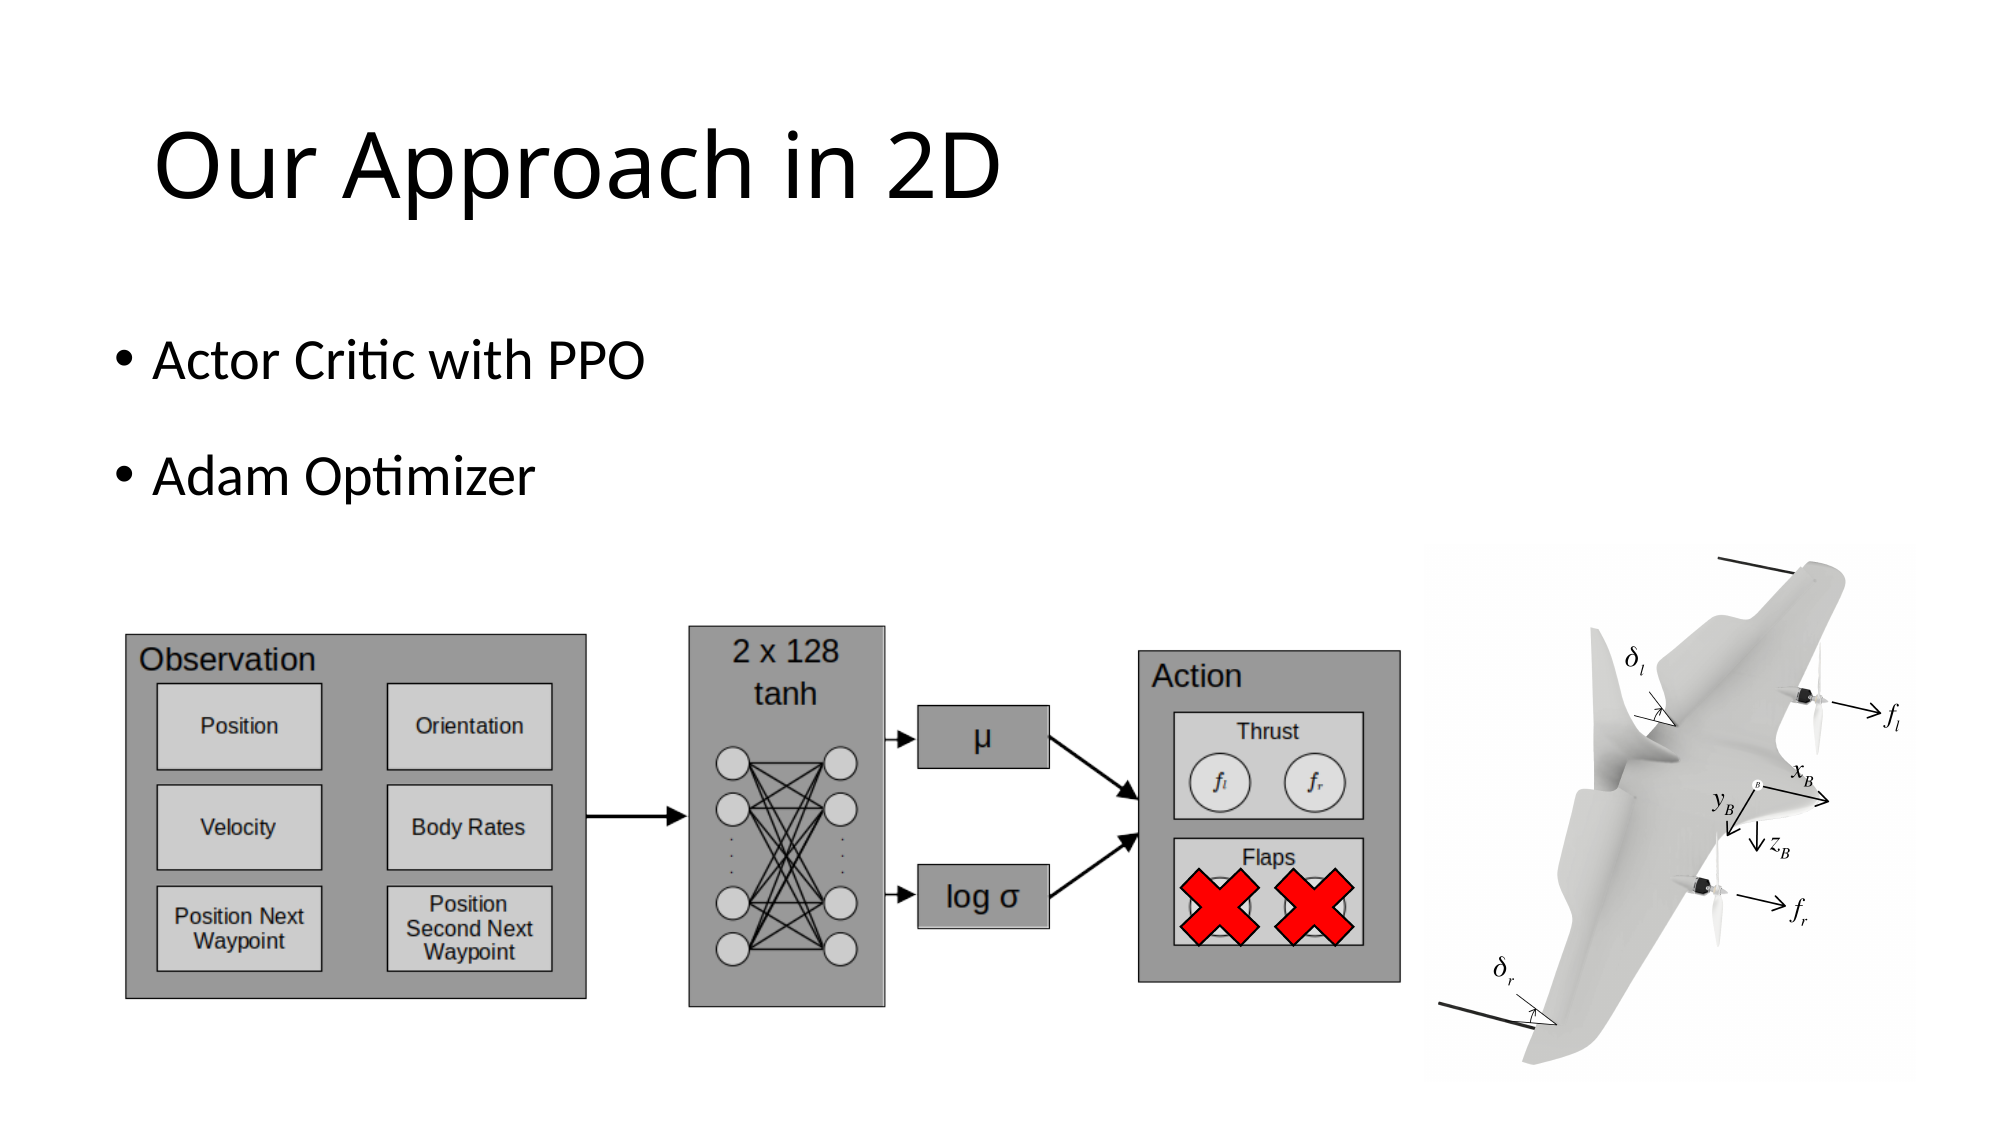

# Our Approach in 2D
Actor Critic with PPO
Adam Optimizer